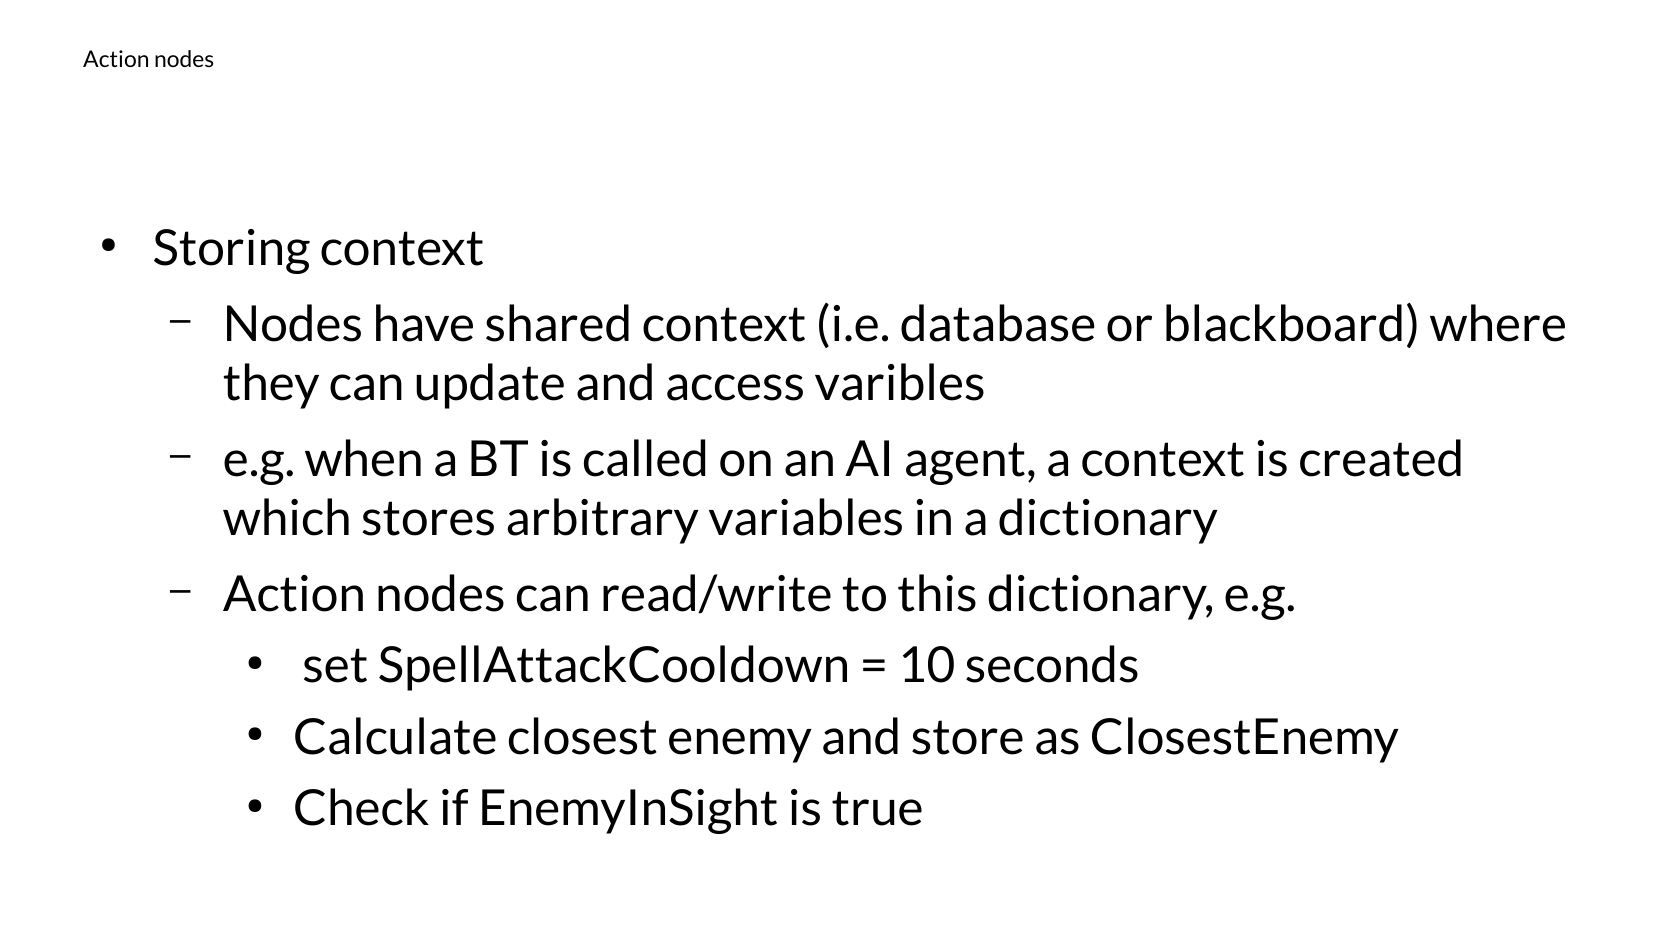

# Action nodes
Storing context
Nodes have shared context (i.e. database or blackboard) where they can update and access varibles
e.g. when a BT is called on an AI agent, a context is created which stores arbitrary variables in a dictionary
Action nodes can read/write to this dictionary, e.g.
 set SpellAttackCooldown = 10 seconds
Calculate closest enemy and store as ClosestEnemy
Check if EnemyInSight is true